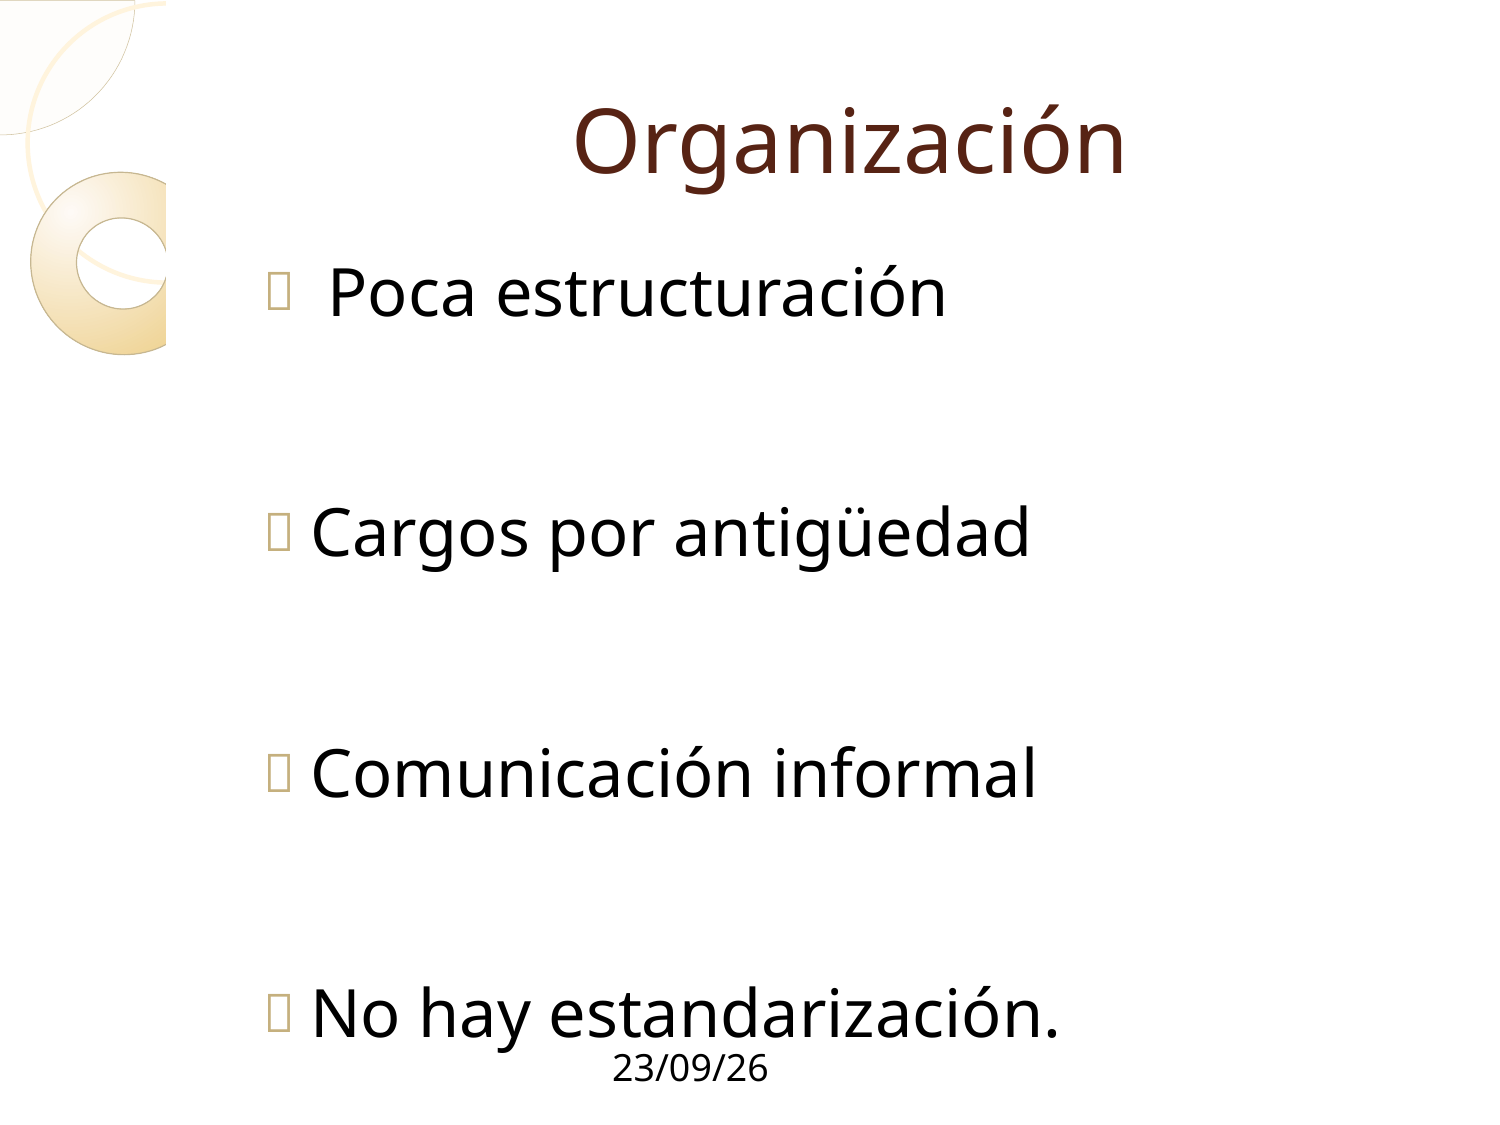

# Organización
 Poca estructuración
Cargos por antigüedad
Comunicación informal
No hay estandarización.